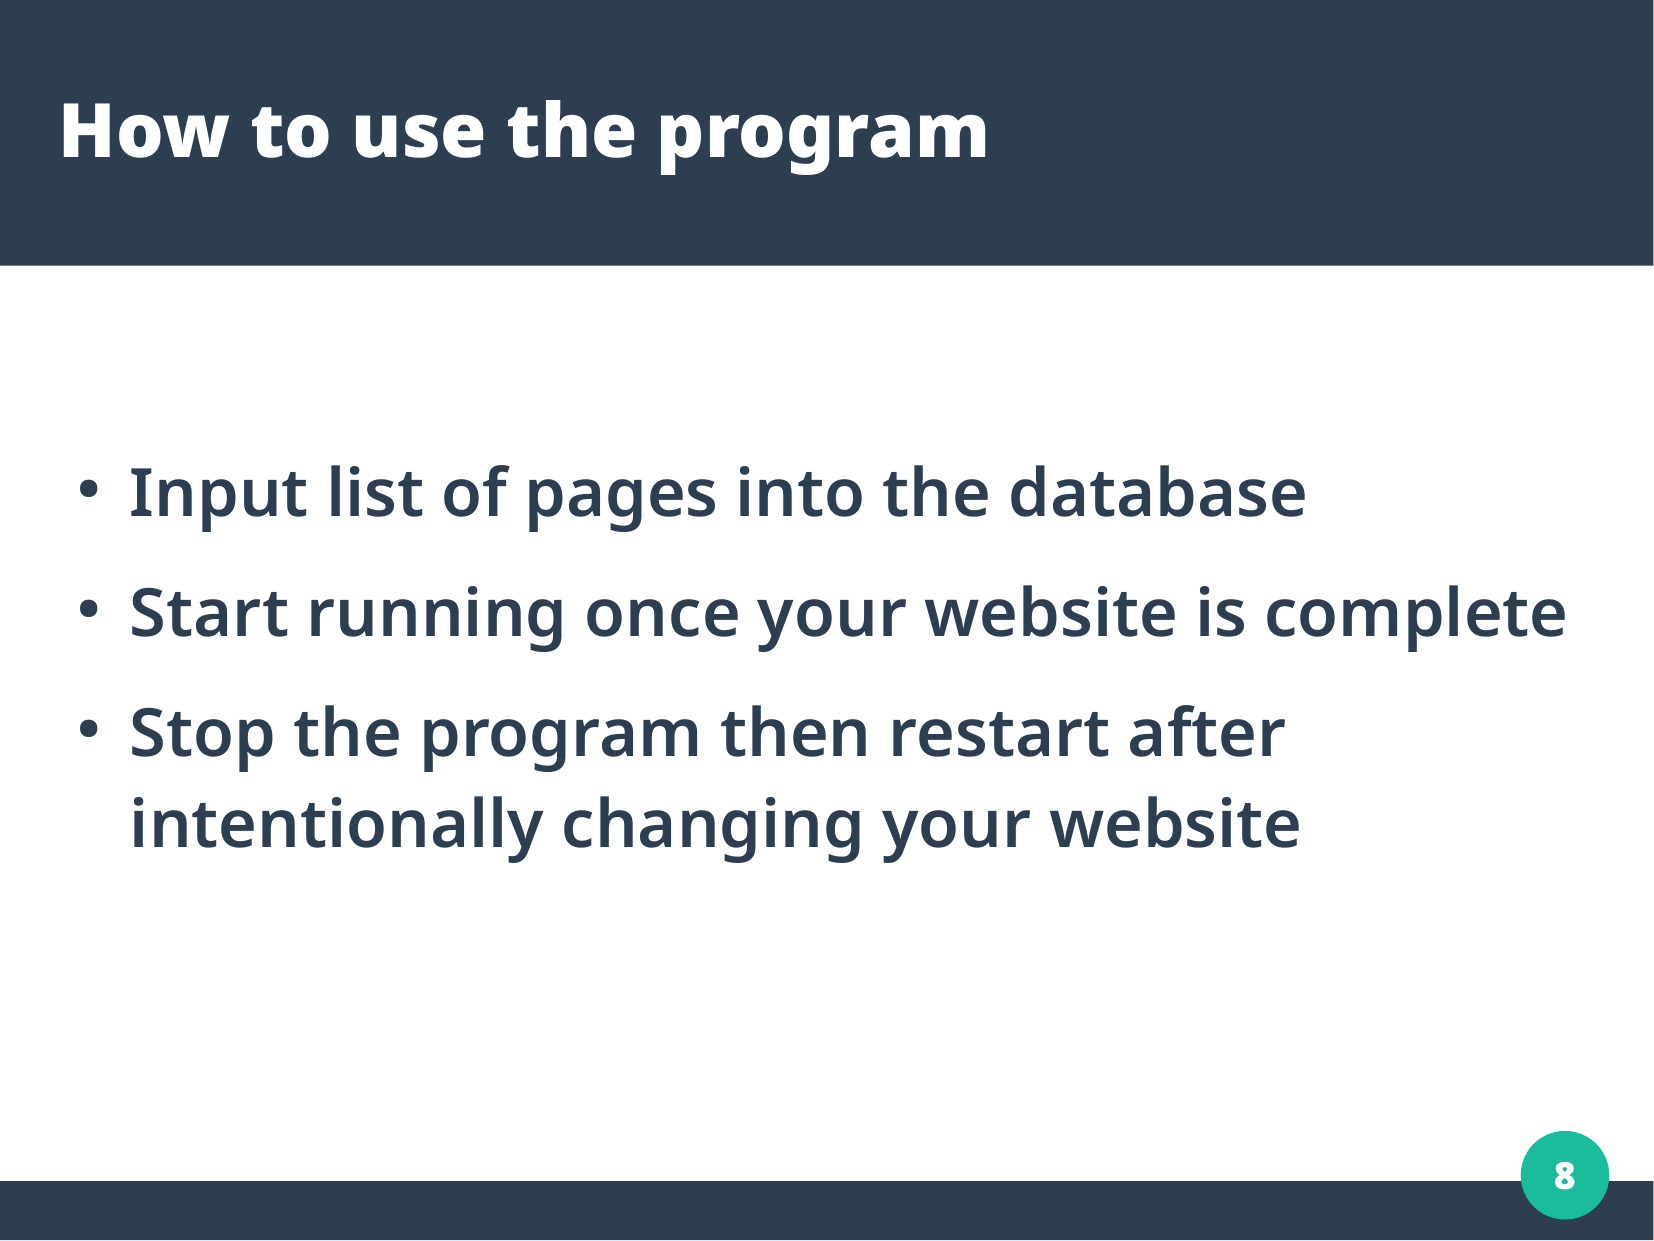

# How to use the program
Input list of pages into the database
Start running once your website is complete
Stop the program then restart after intentionally changing your website
8